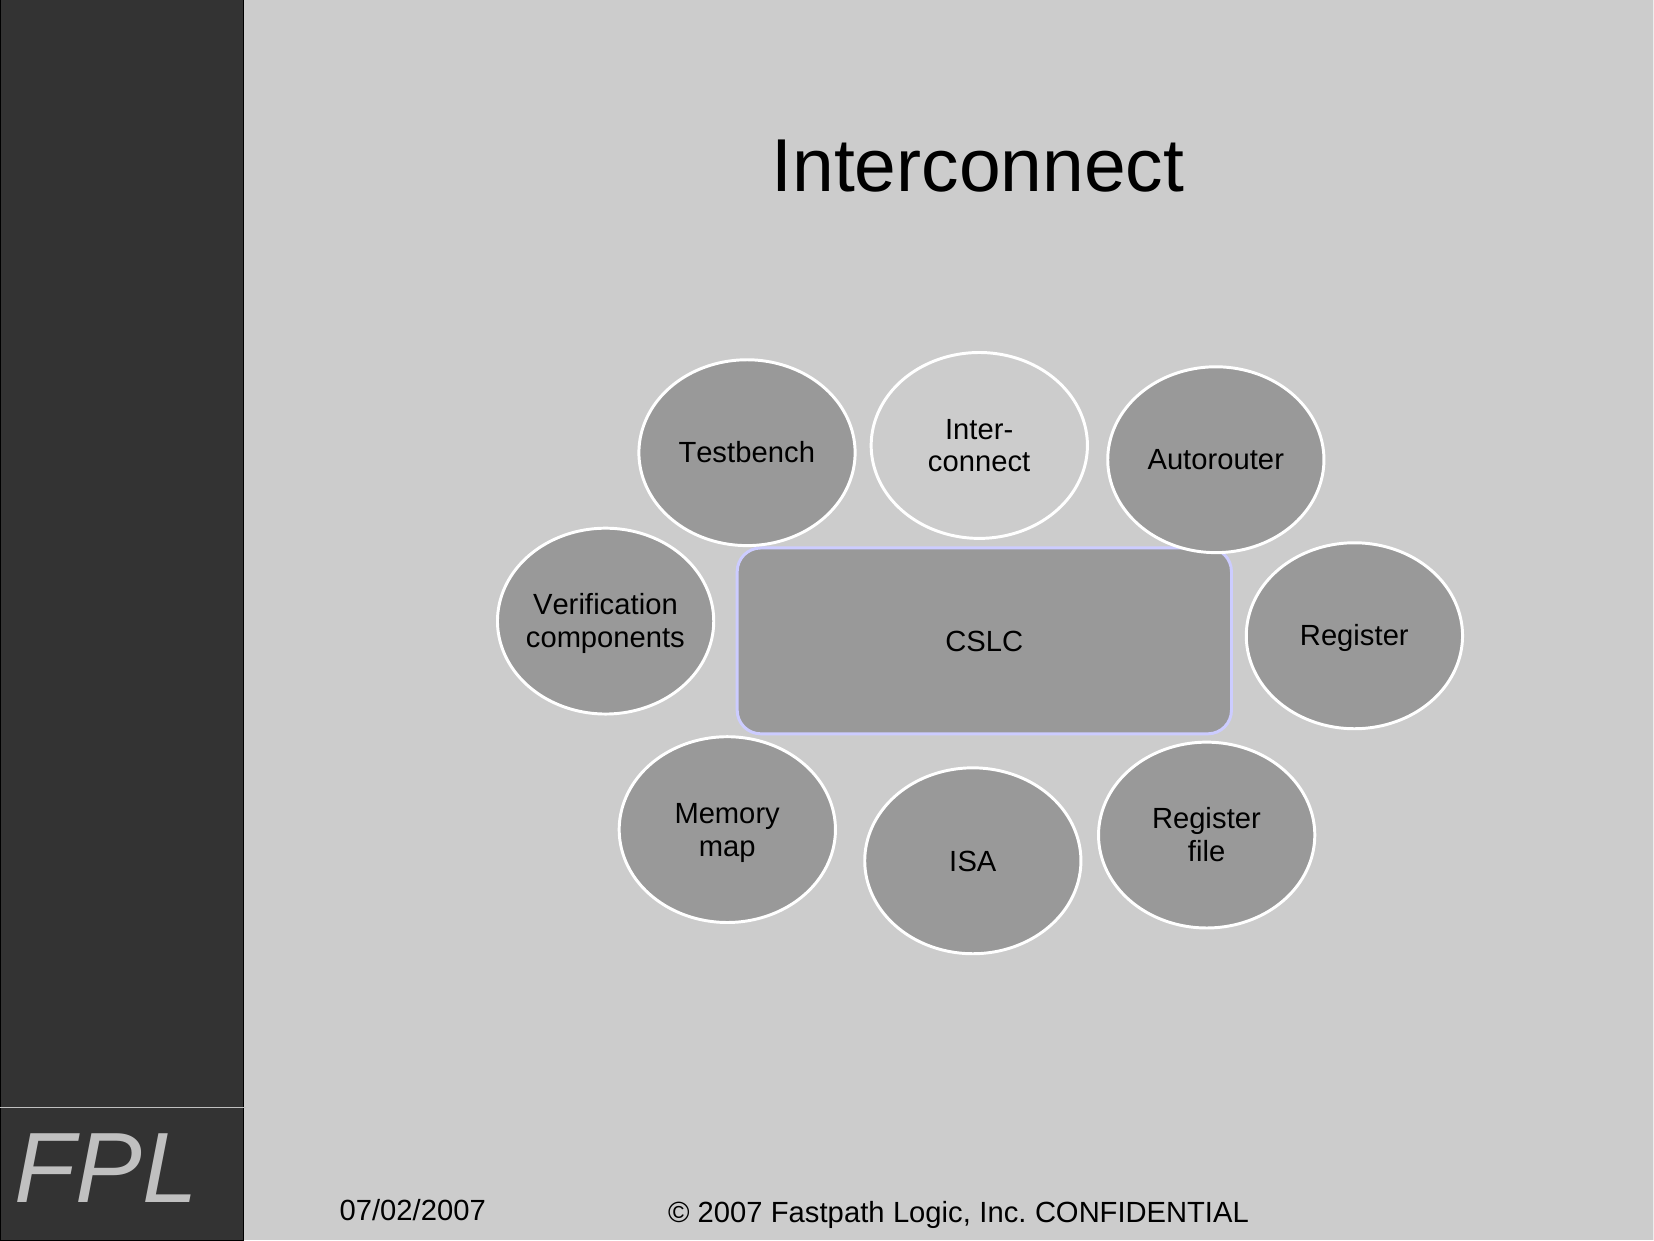

# Interconnect
Inter-
connect
Testbench
Autorouter
Verification
components
Register
CSLC
Memory
map
Register
file
ISA
07/02/2007
© 2007 FASTPATH LOGIC INC.